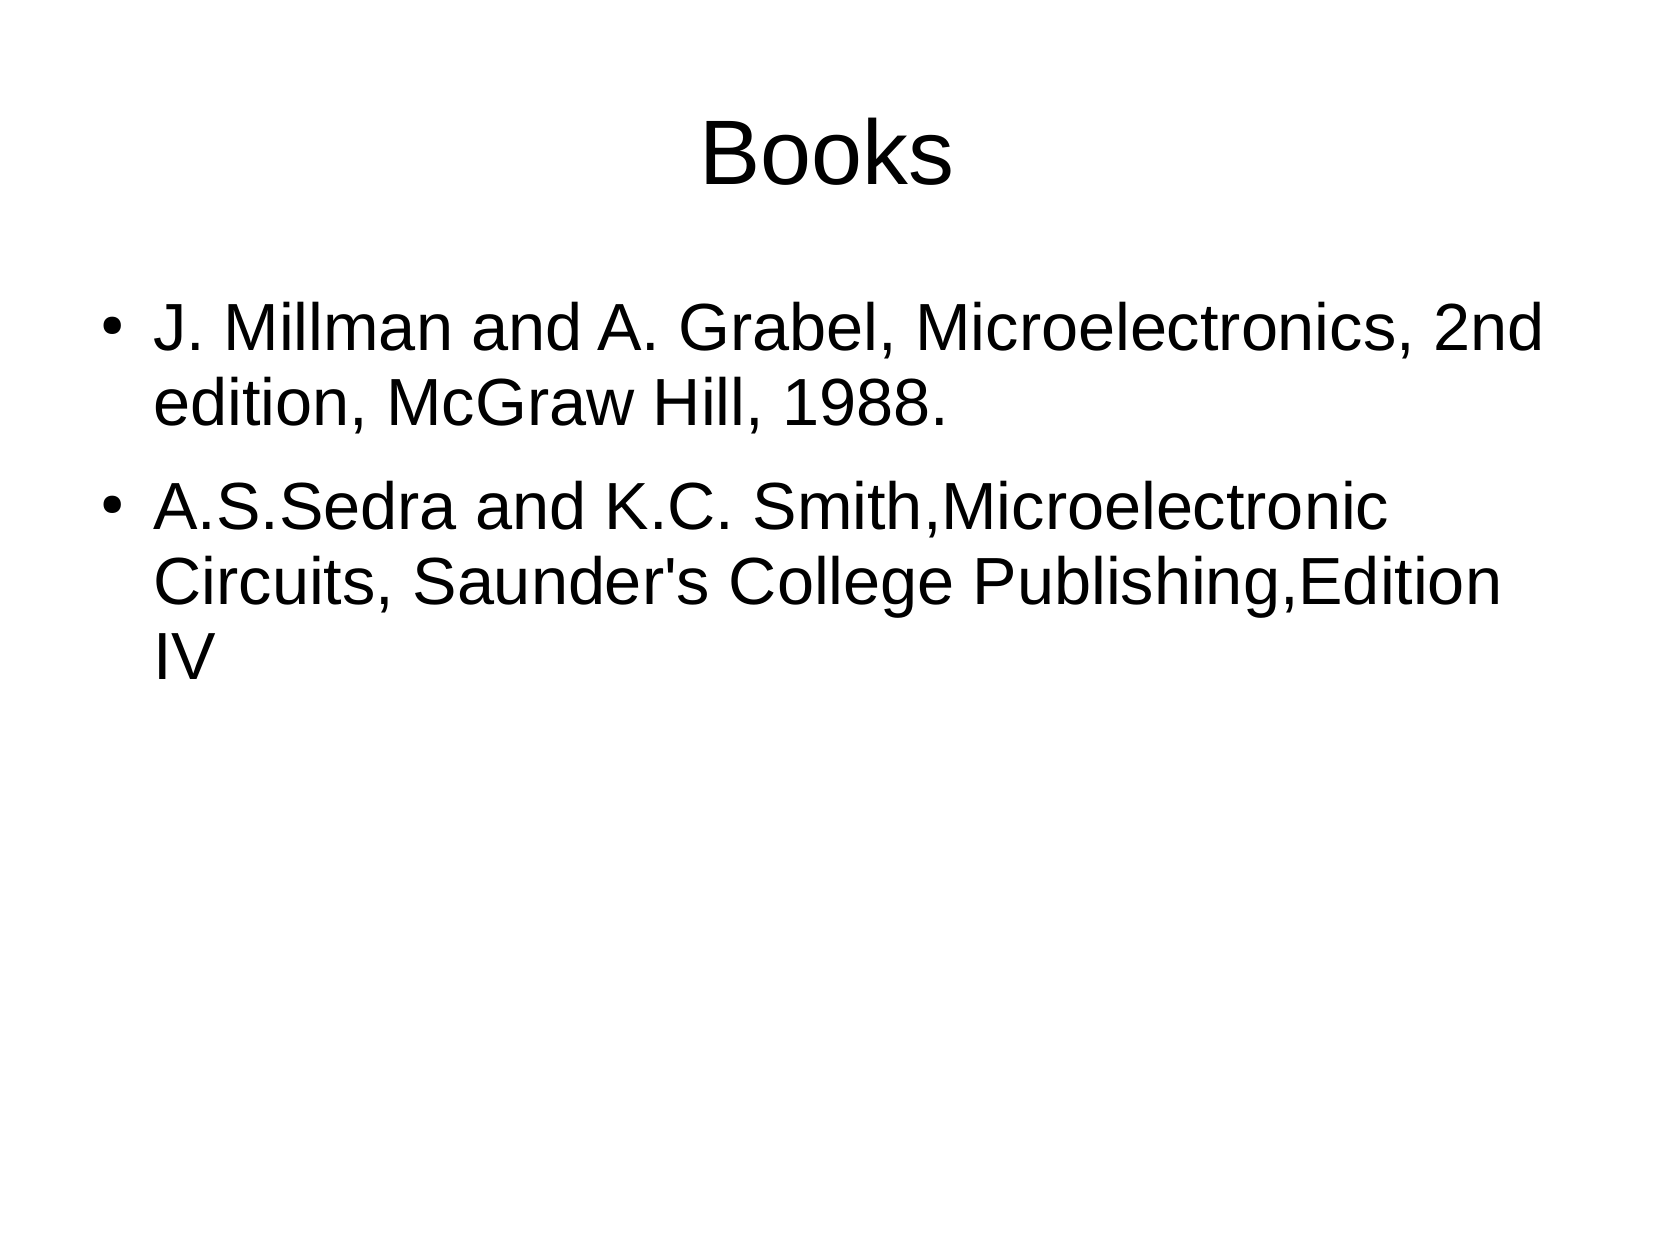

# Books
J. Millman and A. Grabel, Microelectronics, 2nd edition, McGraw Hill, 1988.
A.S.Sedra and K.C. Smith,Microelectronic Circuits, Saunder's College Publishing,Edition IV